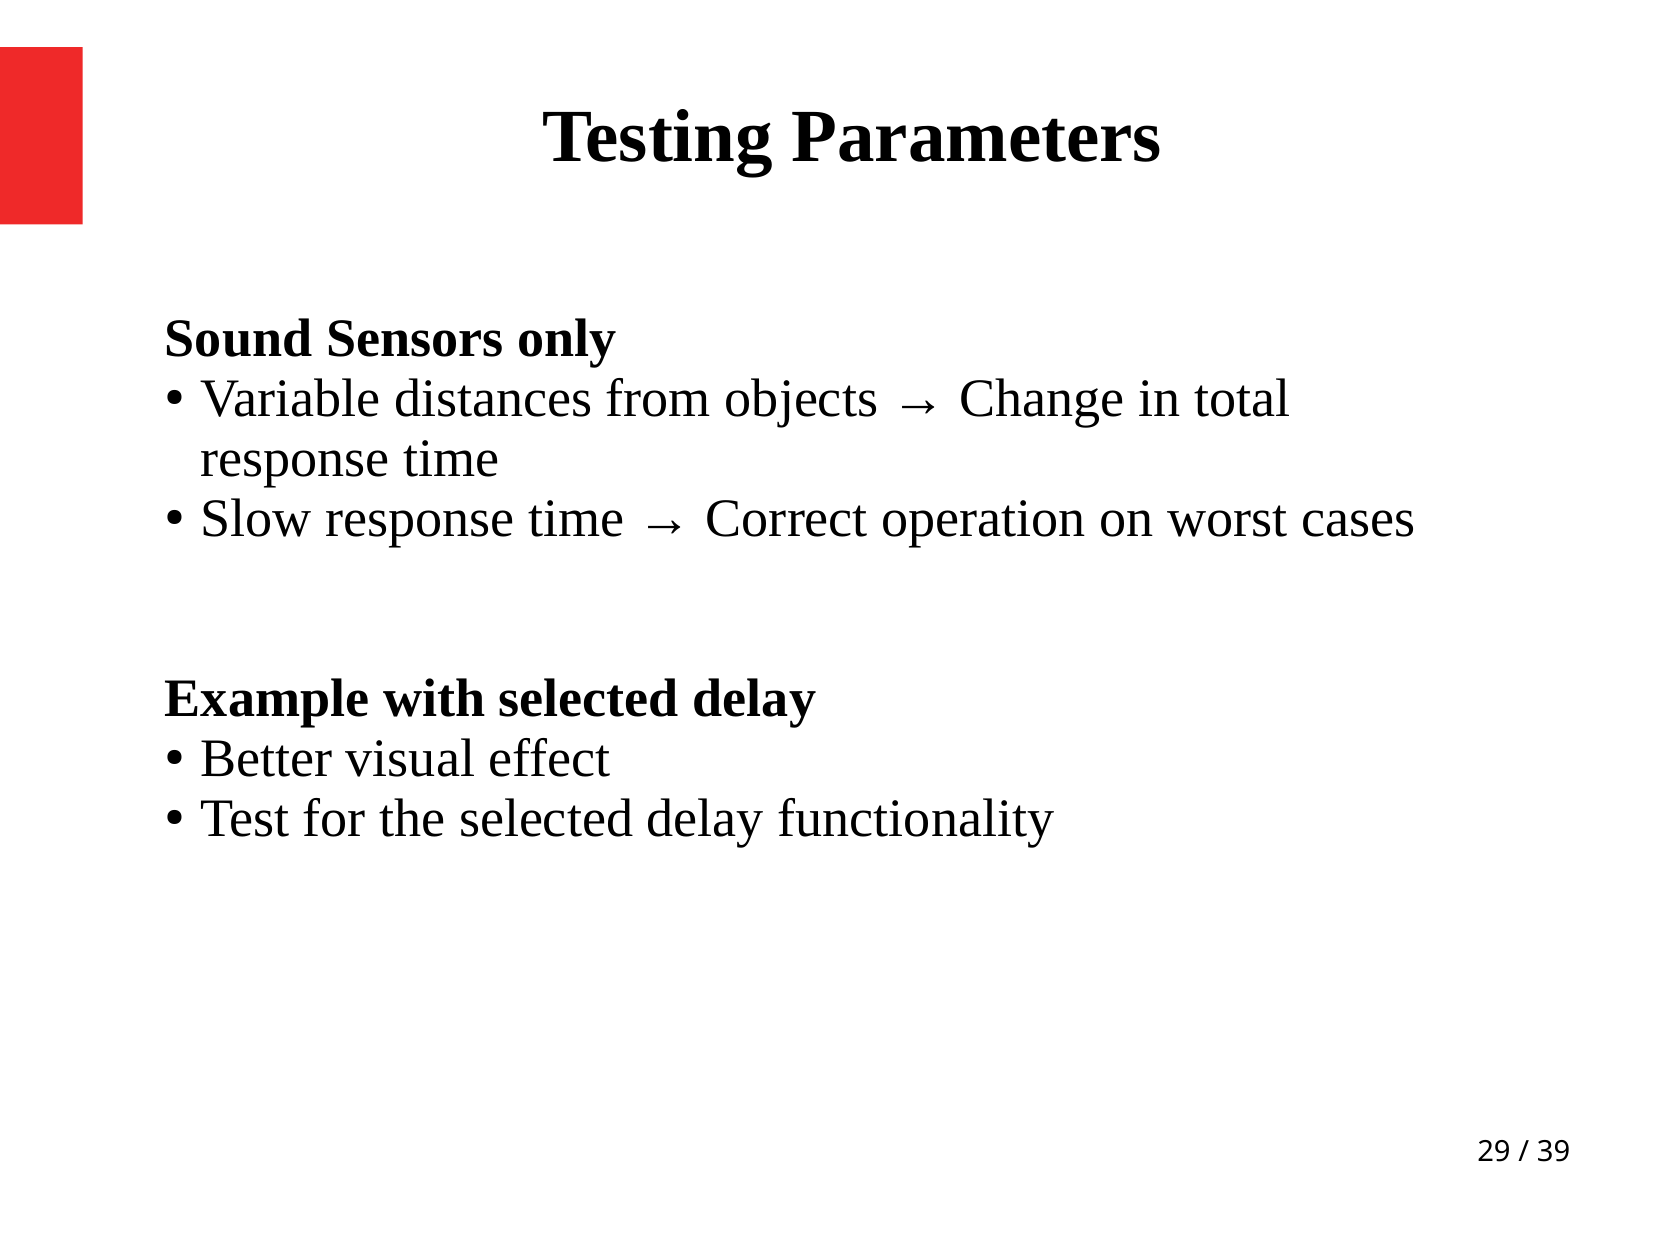

# Testing Parameters
Sound Sensors only
Variable distances from objects → Change in total response time
Slow response time → Correct operation on worst cases
Example with selected delay
Better visual effect
Test for the selected delay functionality
29